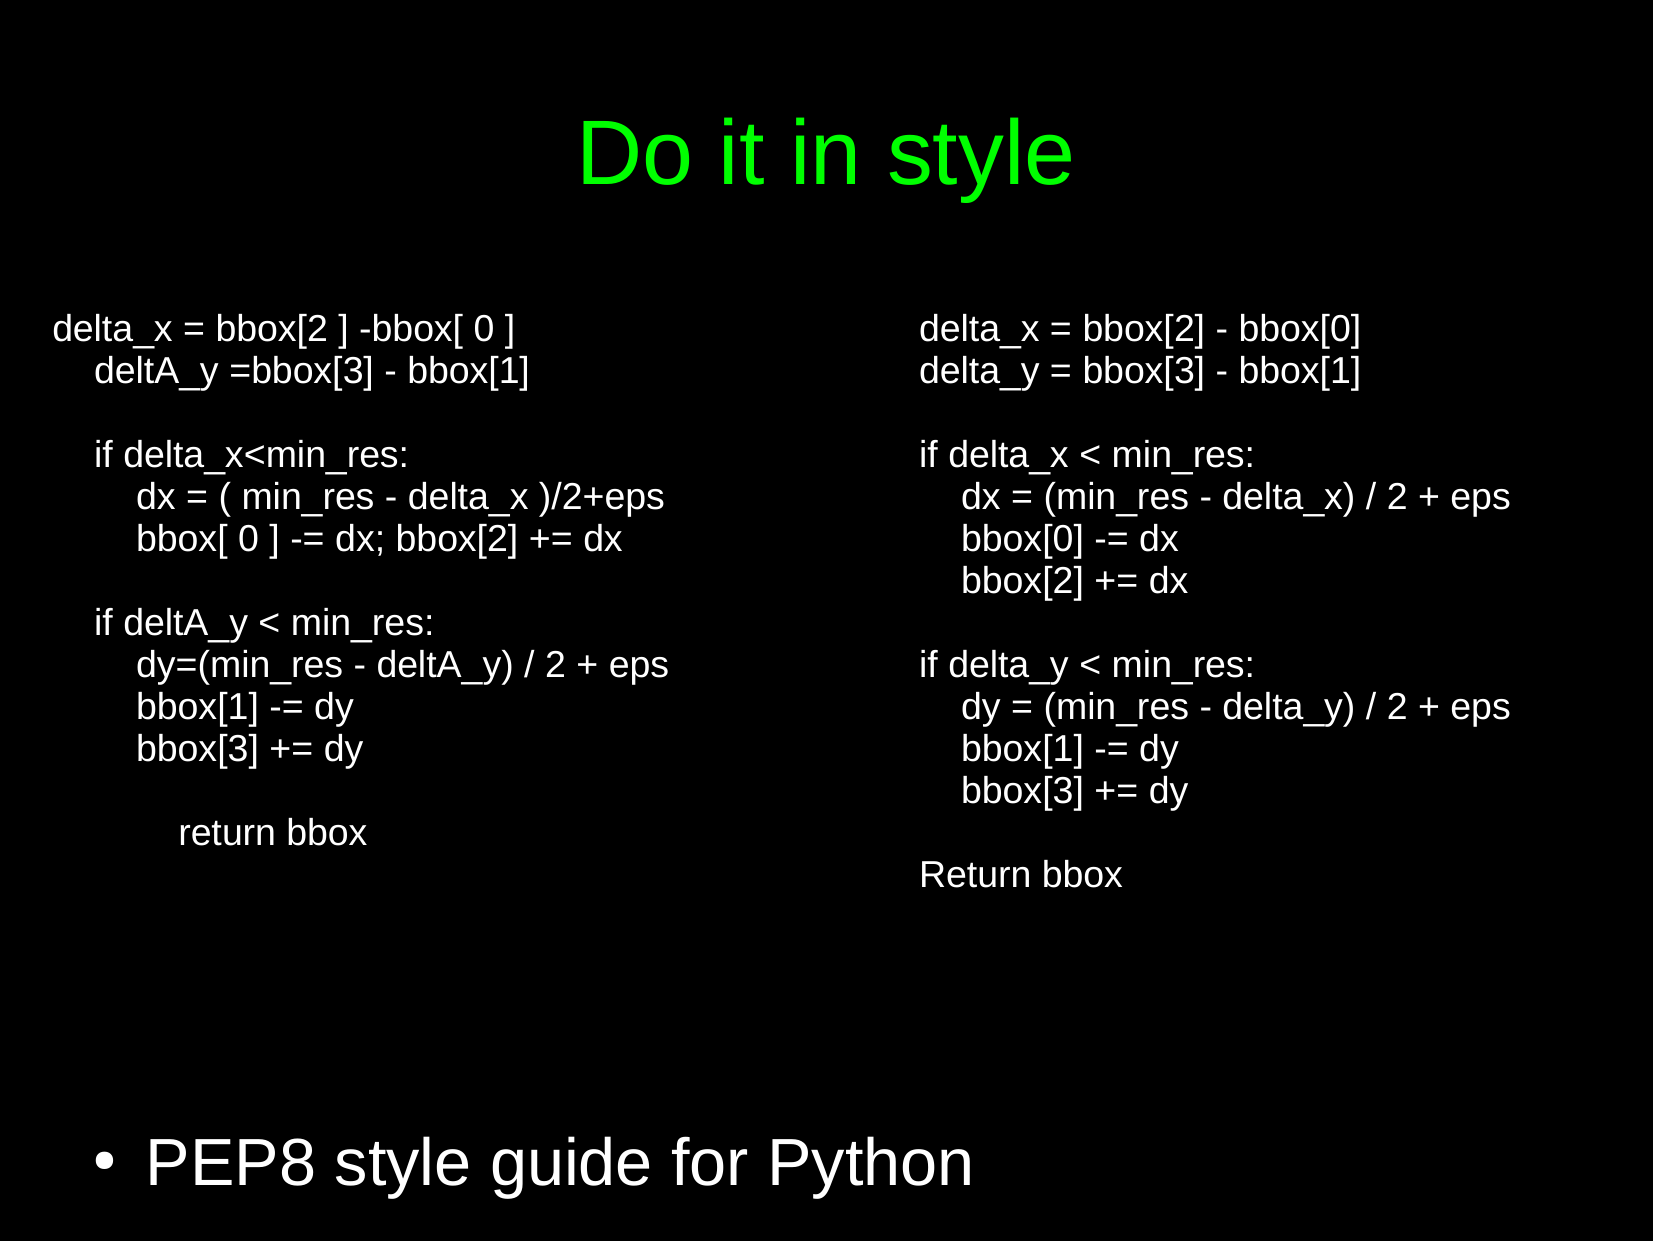

# Do it in style
delta_x = bbox[2 ] -bbox[ 0 ]
 deltA_y =bbox[3] - bbox[1]
 if delta_x<min_res:
 dx = ( min_res - delta_x )/2+eps
 bbox[ 0 ] -= dx; bbox[2] += dx
 if deltA_y < min_res:
 dy=(min_res - deltA_y) / 2 + eps
 bbox[1] -= dy
 bbox[3] += dy
 return bbox
 delta_x = bbox[2] - bbox[0]
 delta_y = bbox[3] - bbox[1]
 if delta_x < min_res:
 dx = (min_res - delta_x) / 2 + eps
 bbox[0] -= dx
 bbox[2] += dx
 if delta_y < min_res:
 dy = (min_res - delta_y) / 2 + eps
 bbox[1] -= dy
 bbox[3] += dy
 Return bbox
PEP8 style guide for Python